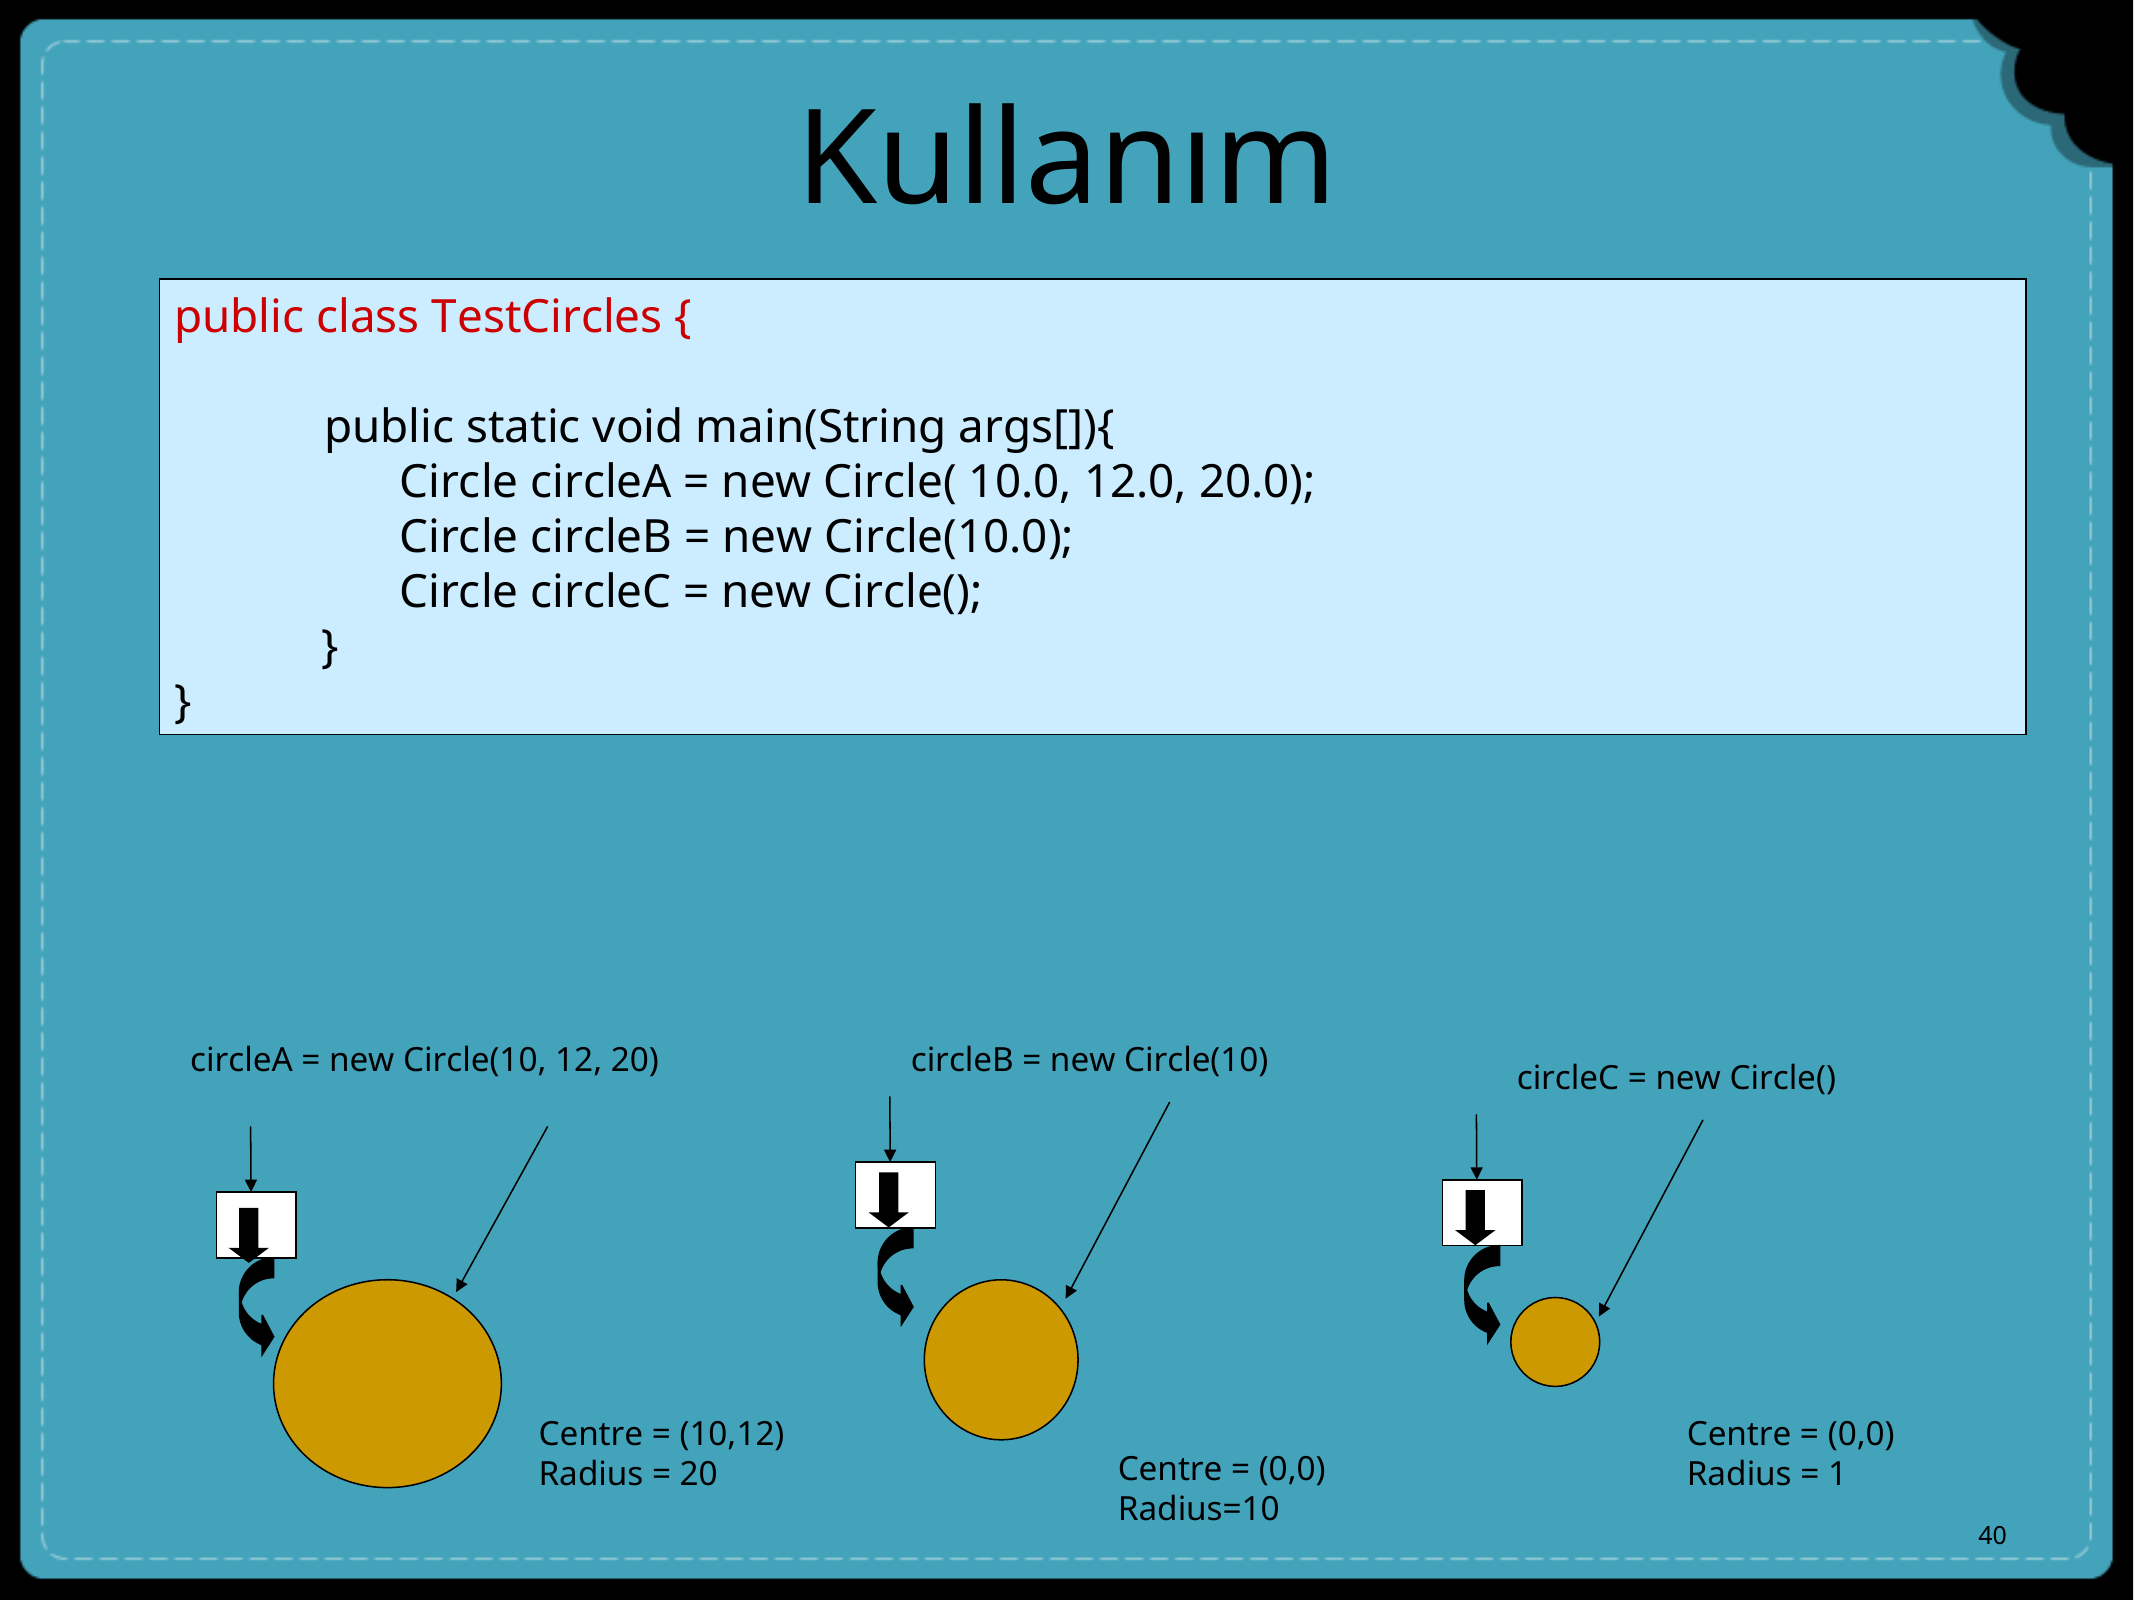

Kullanım
#
public class TestCircles {
		public static void main(String args[]){
			Circle circleA = new Circle( 10.0, 12.0, 20.0);
			Circle circleB = new Circle(10.0);
			Circle circleC = new Circle();
	 }
}
circleA = new Circle(10, 12, 20)
circleB = new Circle(10)
circleC = new Circle()
Centre = (10,12)
Radius = 20
Centre = (0,0)
Radius = 1
Centre = (0,0)
Radius=10
40